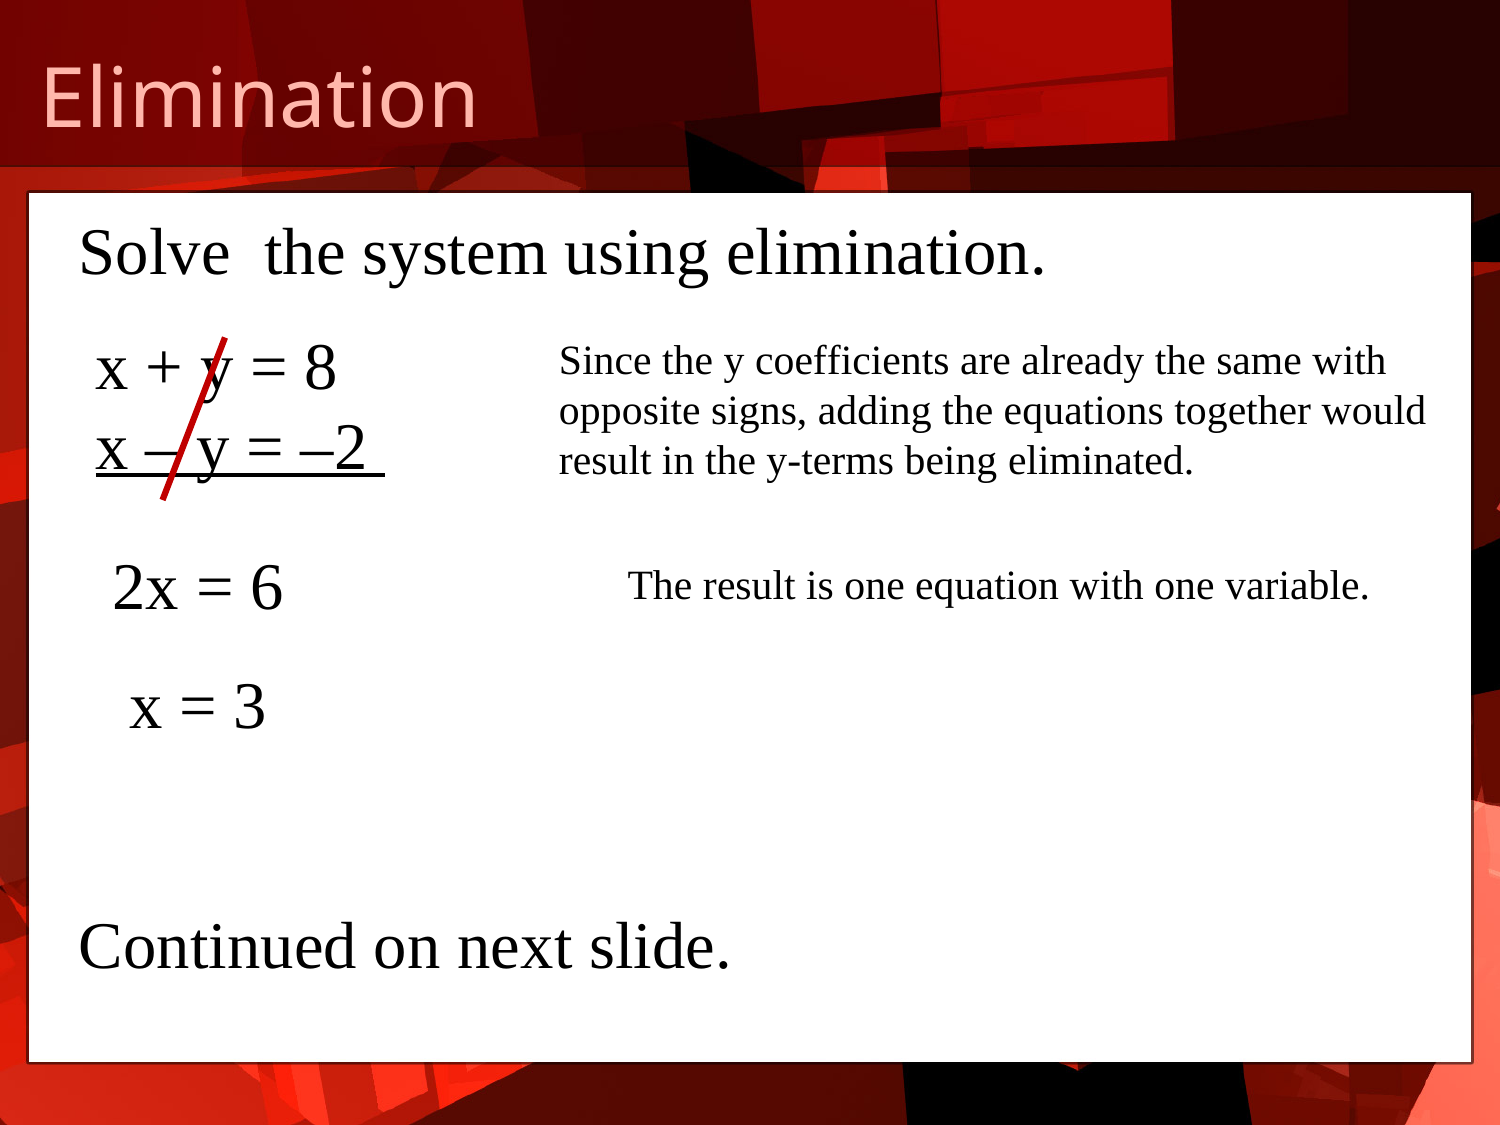

# Elimination
Solve the system using elimination.
 x + y = 8
 x – y = –2
 2x = 6
 x = 3
Continued on next slide.
Since the y coefficients are already the same with
opposite signs, adding the equations together would
result in the y-terms being eliminated.
The result is one equation with one variable.